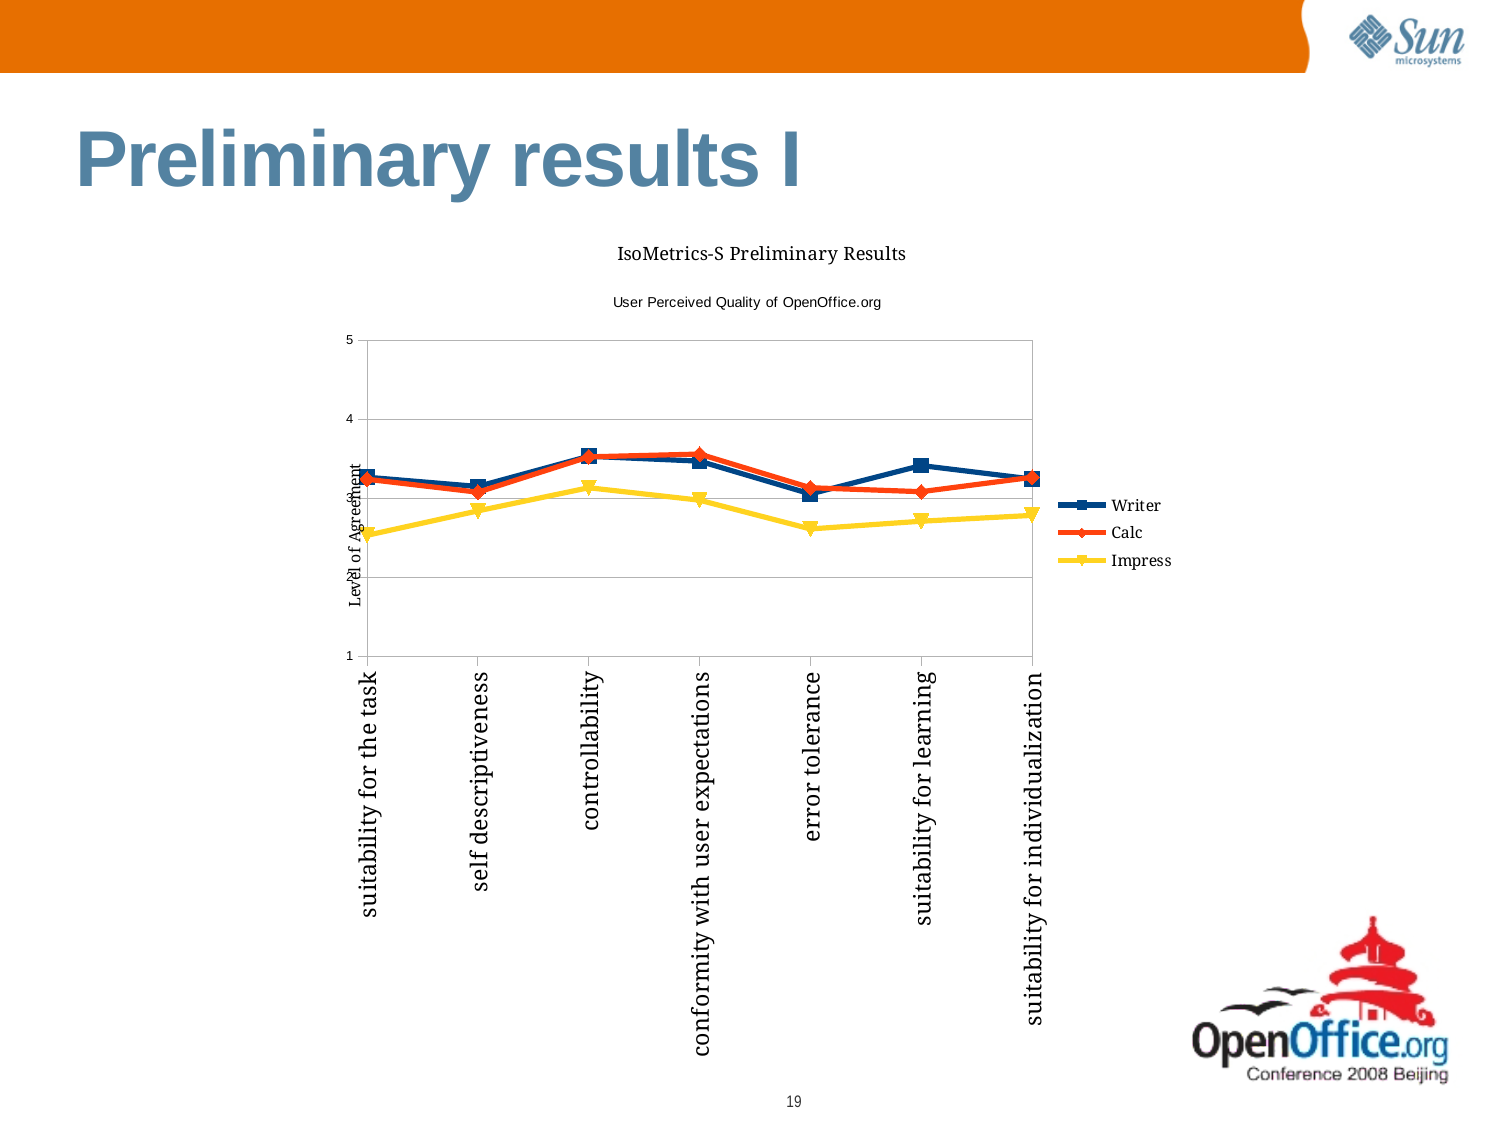

# Preliminary results I
### Chart: IsoMetrics-S Preliminary Results
User Perceived Quality of OpenOffice.org
| Category | Writer | Calc | Impress |
|---|---|---|---|
| suitability for the task | 3.26989525625889 | 3.24496857309357 | 2.53603063603064 |
| self descriptiveness | 3.15300704804837 | 3.08059501262626 | 2.84462809917355 |
| controllability | 3.53510756919848 | 3.5277067550505 | 3.13746556473829 |
| conformity with user expectations | 3.47331759149941 | 3.5625 | 2.97997835497835 |
| error tolerance | 3.05888088036848 | 3.13753208596959 | 2.61659451659452 |
| suitability for learning | 3.41814246359701 | 3.08761160714286 | 2.71428571428571 |
| suitability for individualization | 3.24708333333333 | 3.26927083333333 | 2.78787878787879 |